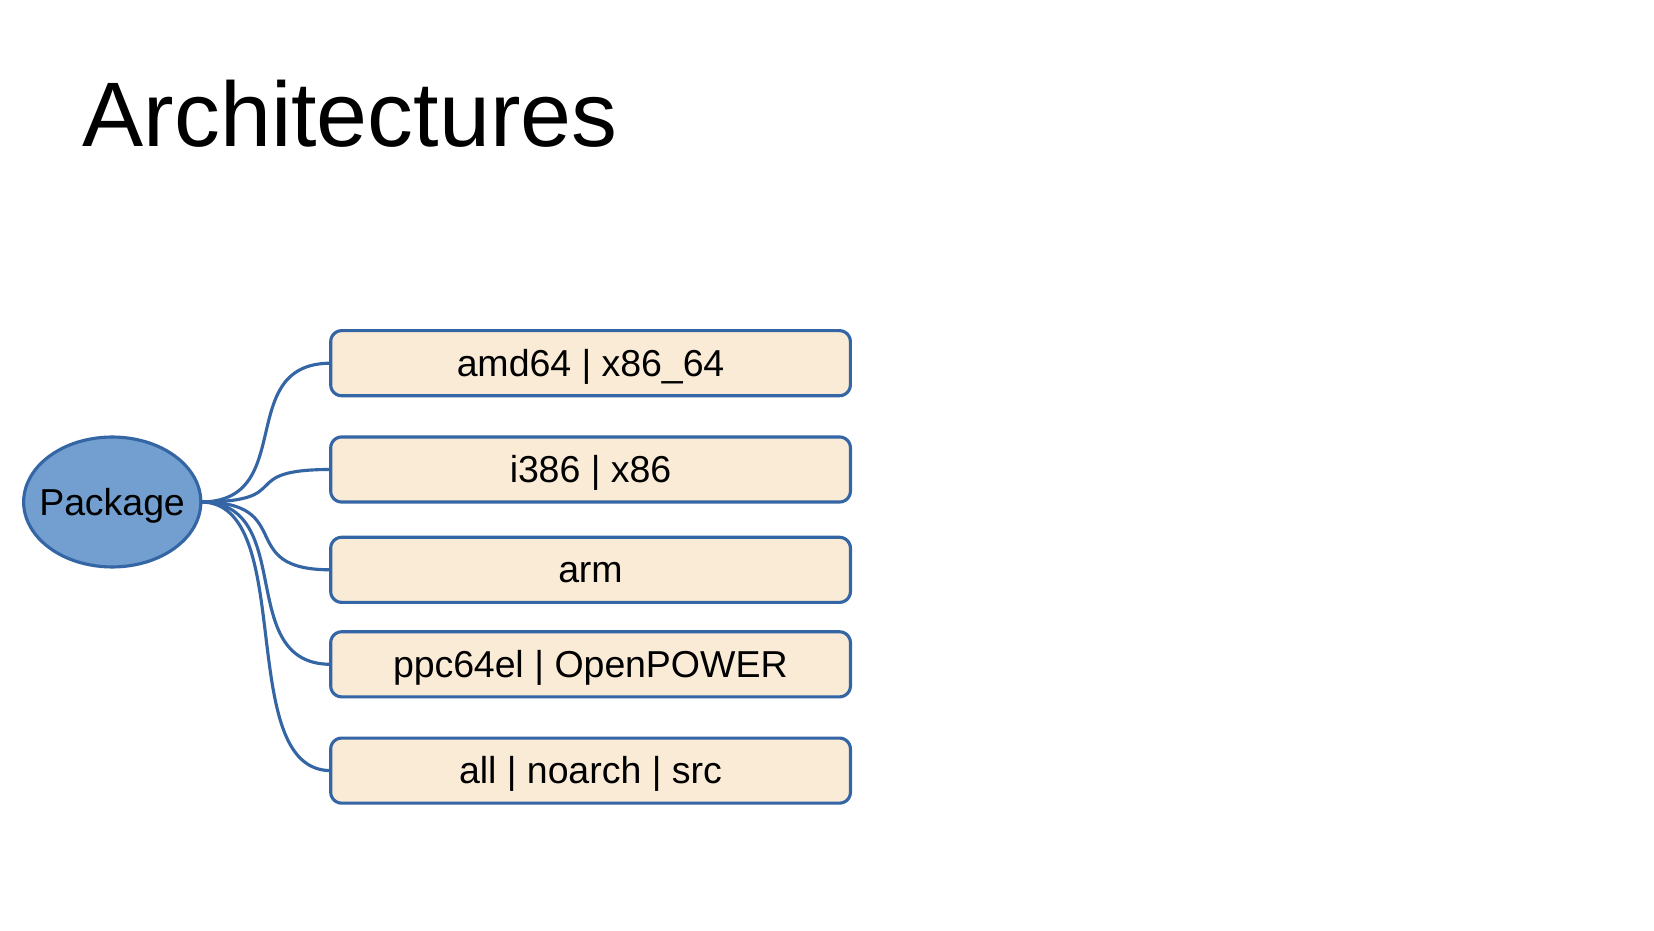

# Architectures
amd64 | x86_64
Package
i386 | x86
arm
ppc64el | OpenPOWER
all | noarch | src